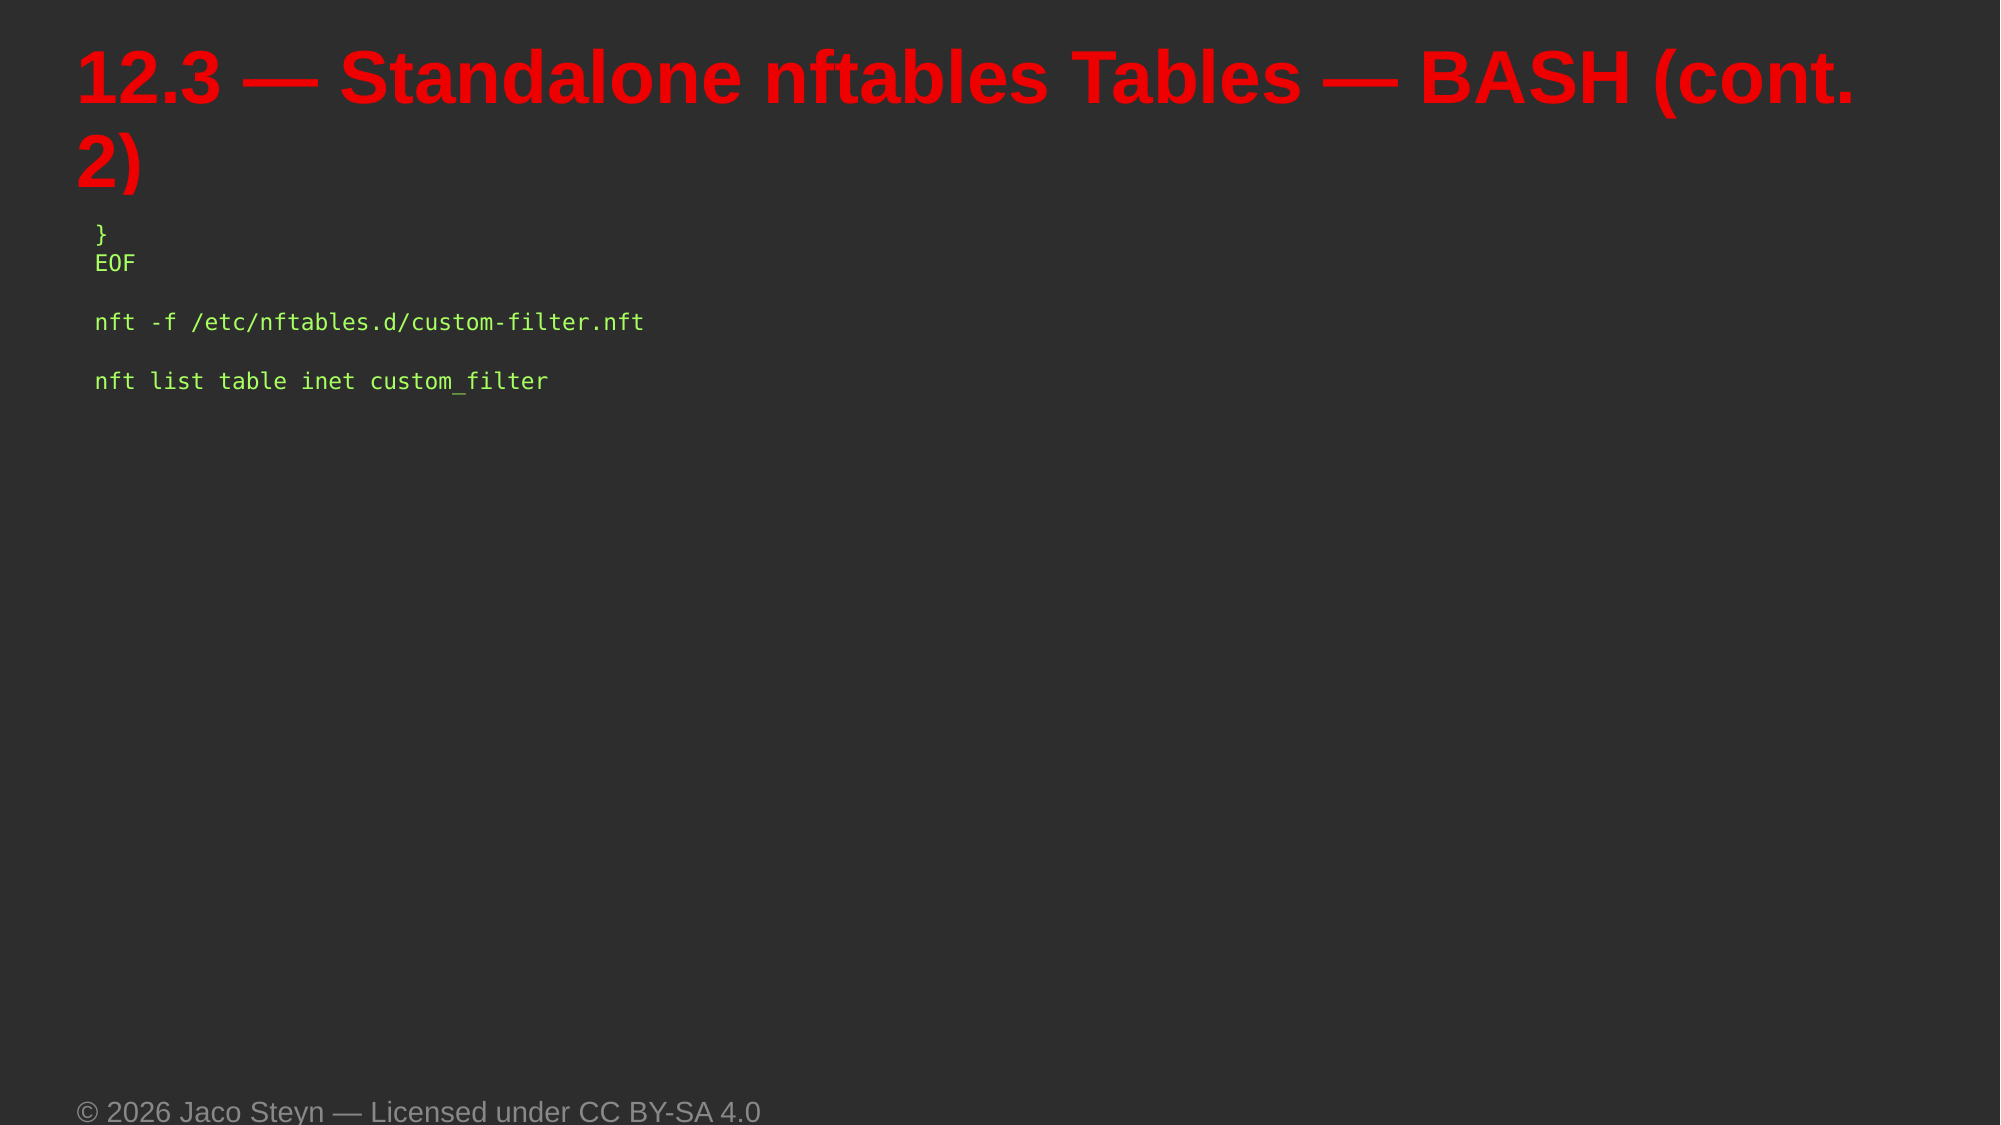

12.3 — Standalone nftables Tables — BASH (cont. 2)
}
EOF
nft -f /etc/nftables.d/custom-filter.nft
nft list table inet custom_filter
© 2026 Jaco Steyn — Licensed under CC BY-SA 4.0